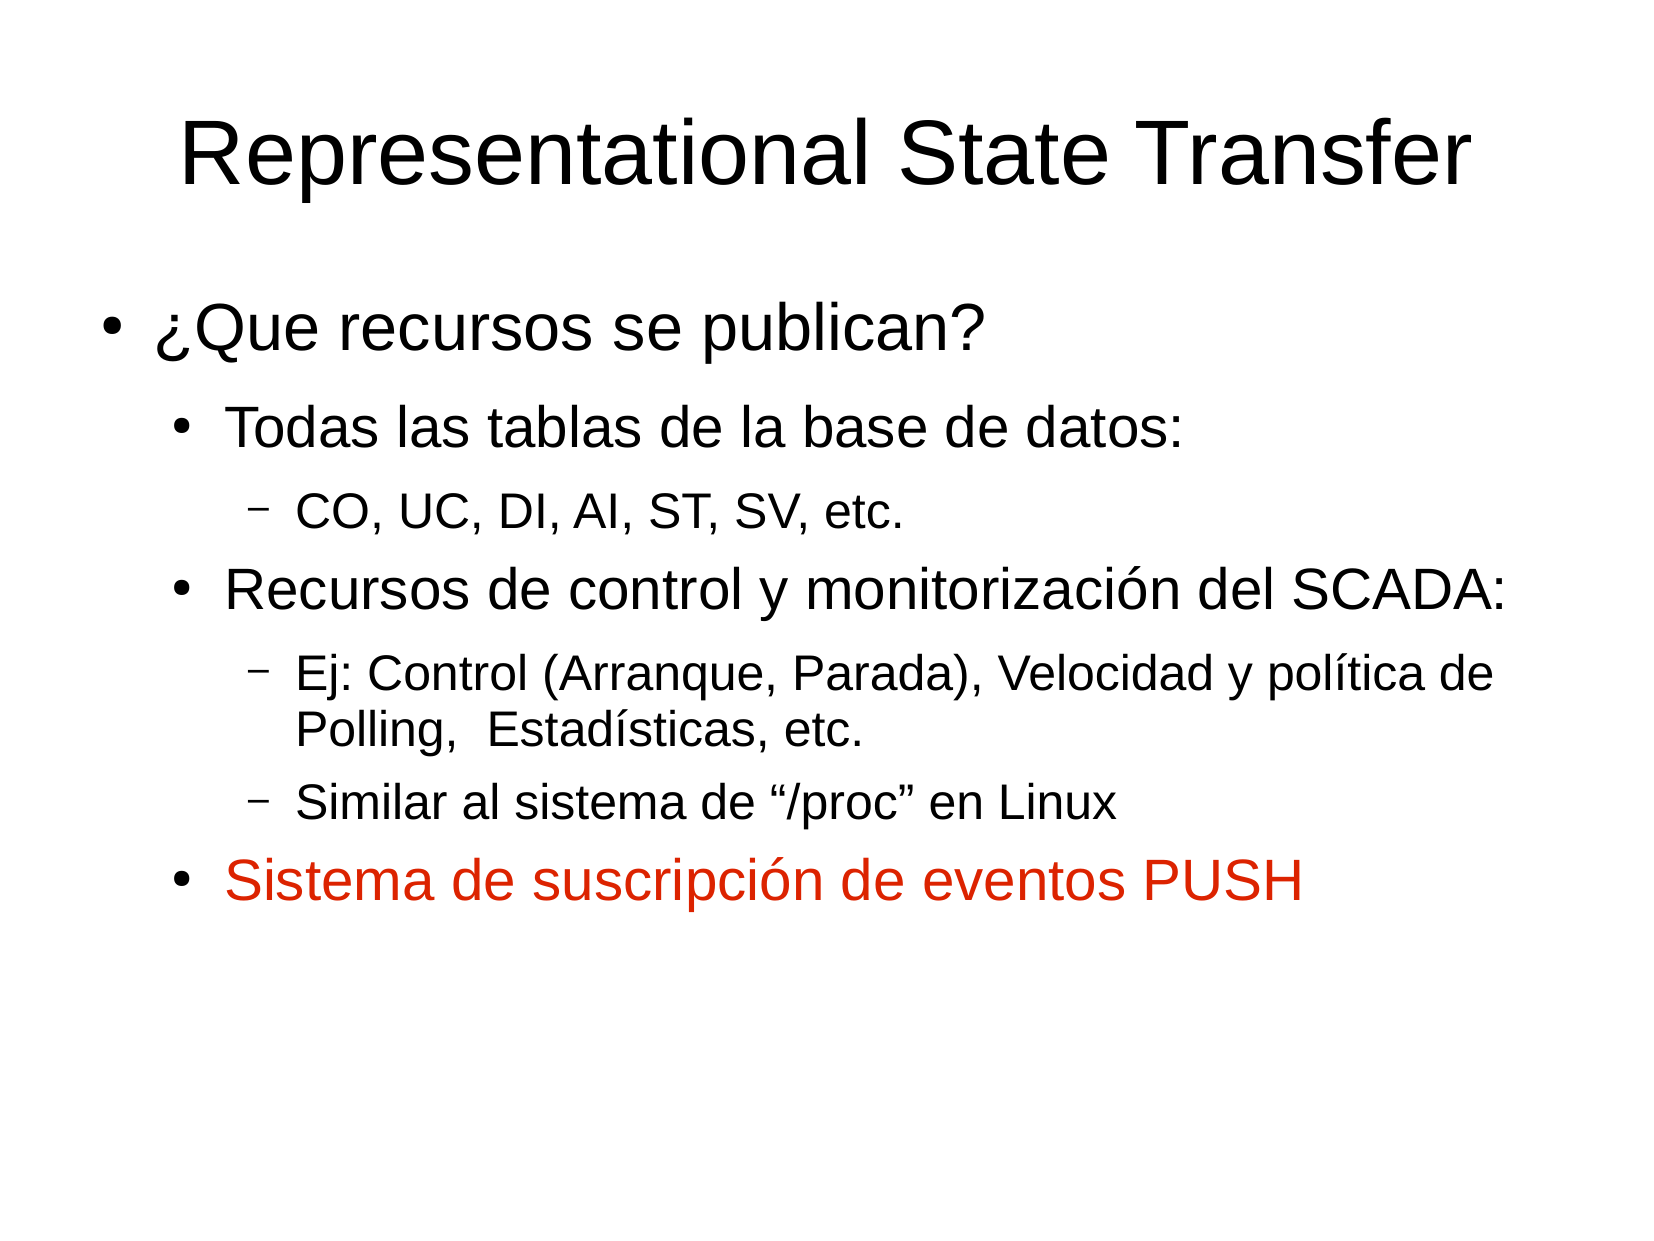

# Representational State Transfer
¿Que recursos se publican?
Todas las tablas de la base de datos:
CO, UC, DI, AI, ST, SV, etc.
Recursos de control y monitorización del SCADA:
Ej: Control (Arranque, Parada), Velocidad y política de Polling, Estadísticas, etc.
Similar al sistema de “/proc” en Linux
Sistema de suscripción de eventos PUSH